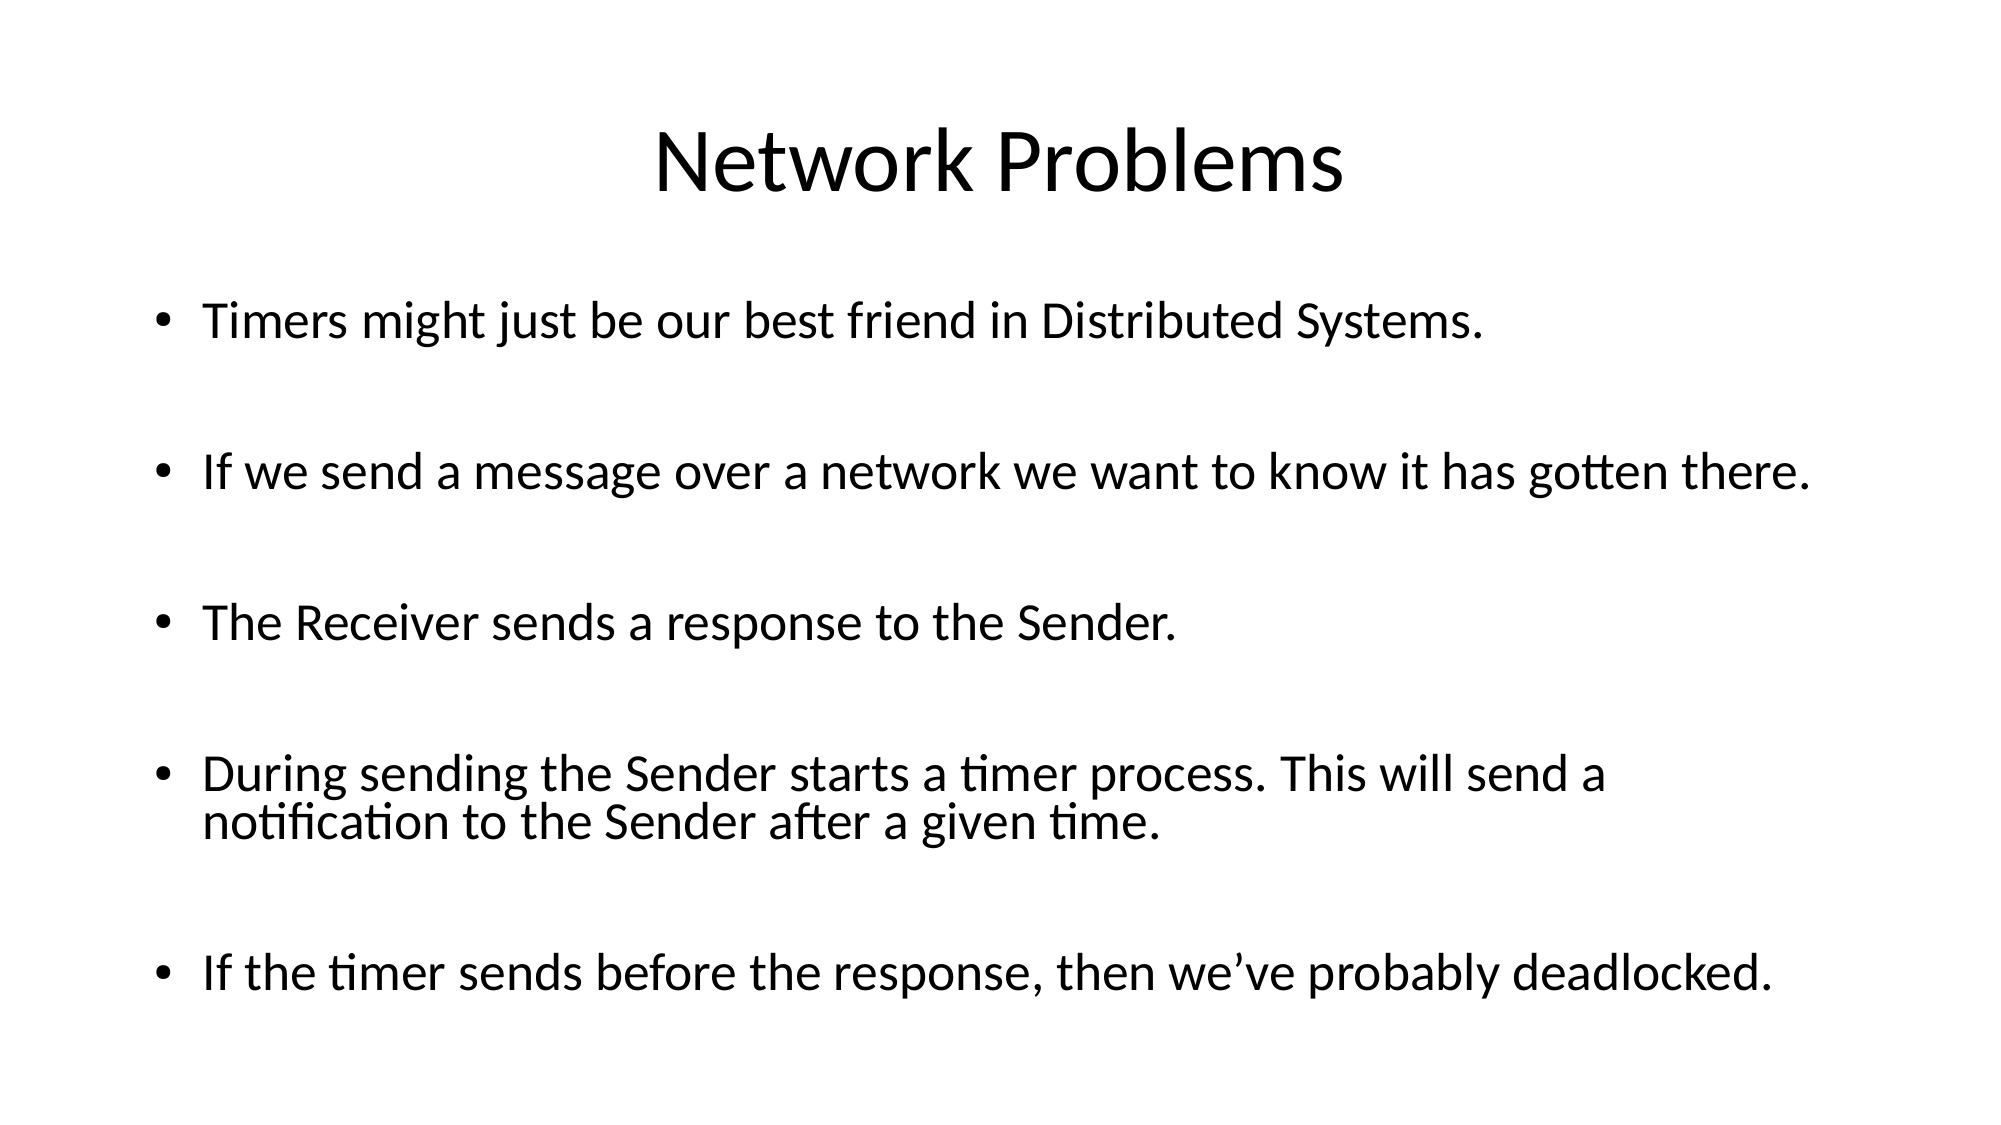

# Network Problems
Timers might just be our best friend in Distributed Systems.
If we send a message over a network we want to know it has gotten there.
The Receiver sends a response to the Sender.
During sending the Sender starts a timer process. This will send a notification to the Sender after a given time.
If the timer sends before the response, then we’ve probably deadlocked.